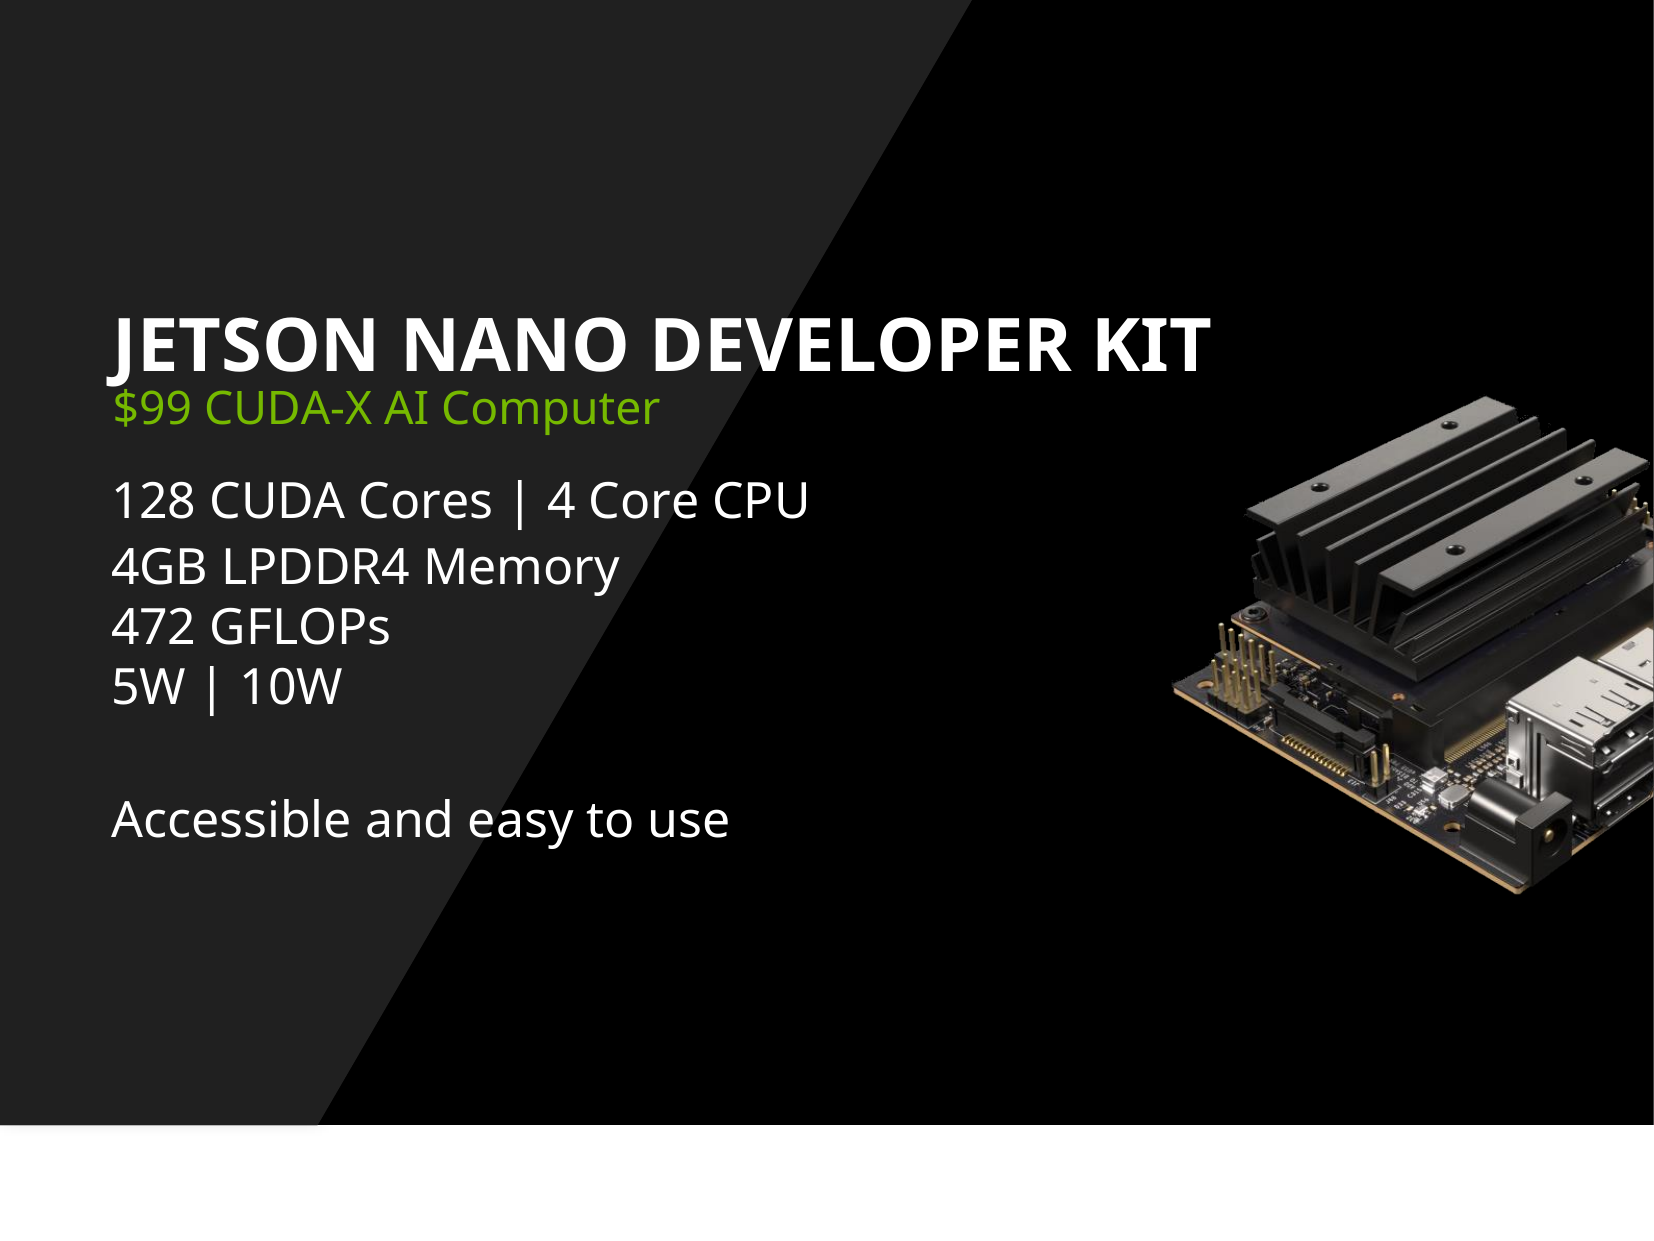

JETSON NANO DEVELOPER KIT
$99 CUDA-X AI Computer
128 CUDA Cores | 4 Core CPU
4GB LPDDR4 Memory
472 GFLOPs
5W | 10W
Accessible and easy to use
4